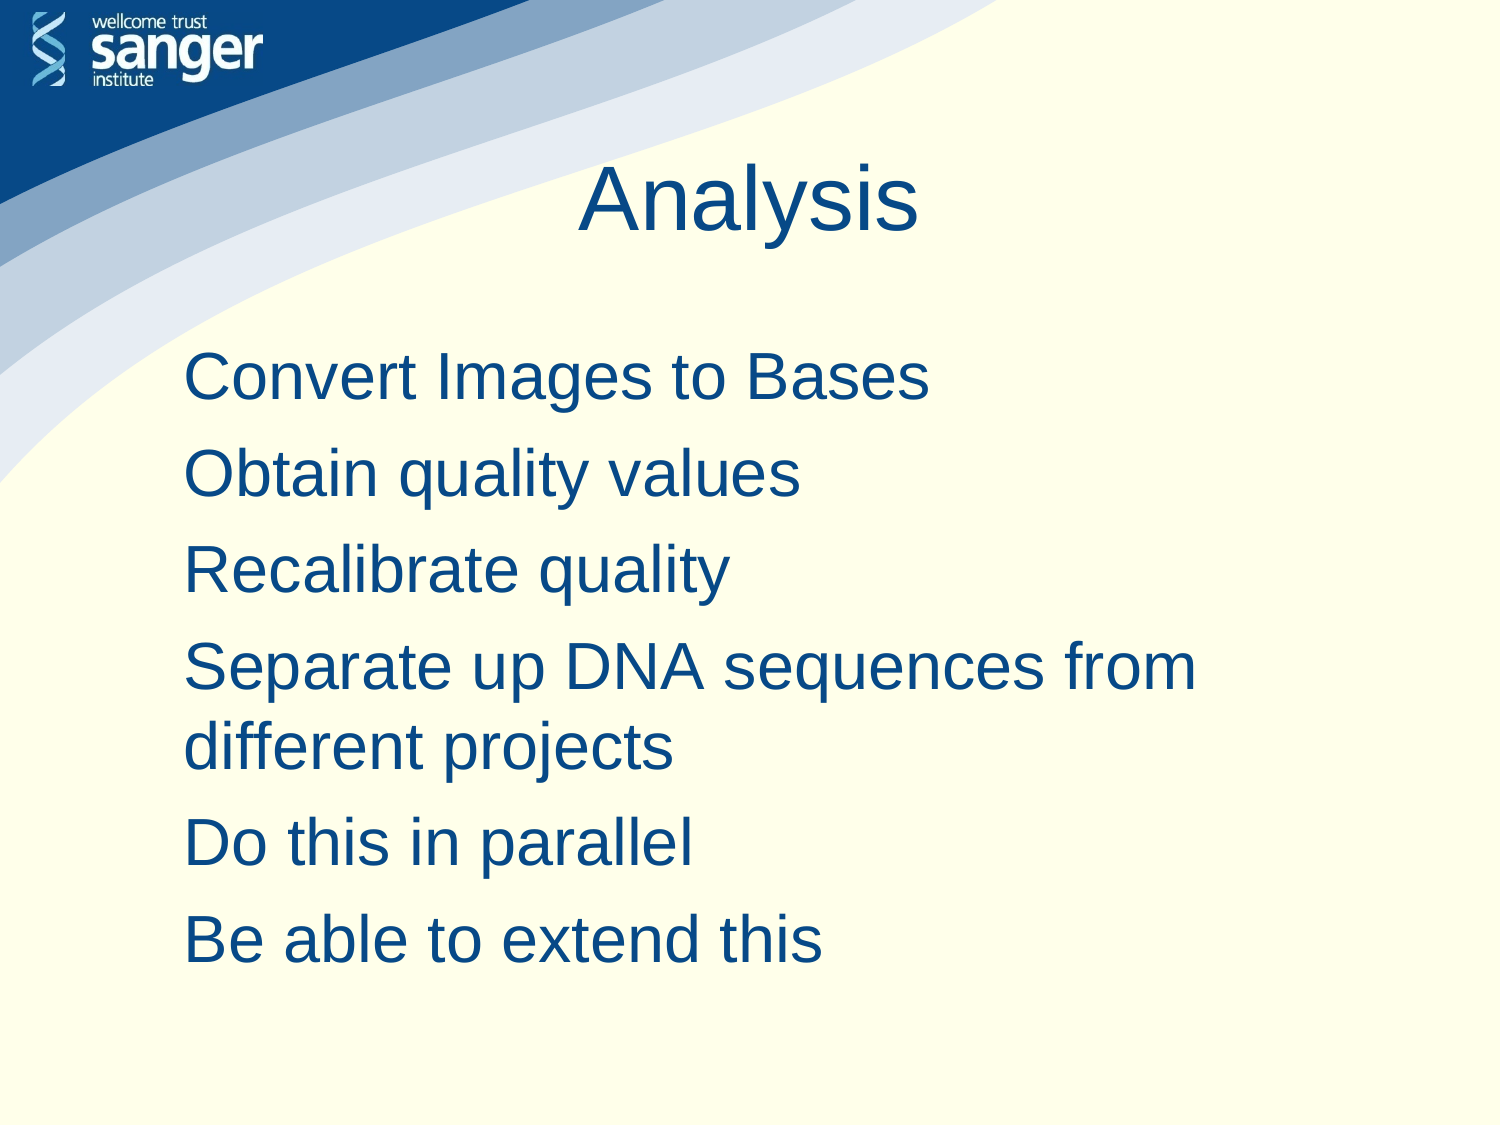

# Analysis
Convert Images to Bases
Obtain quality values
Recalibrate quality
Separate up DNA sequences from different projects
Do this in parallel
Be able to extend this